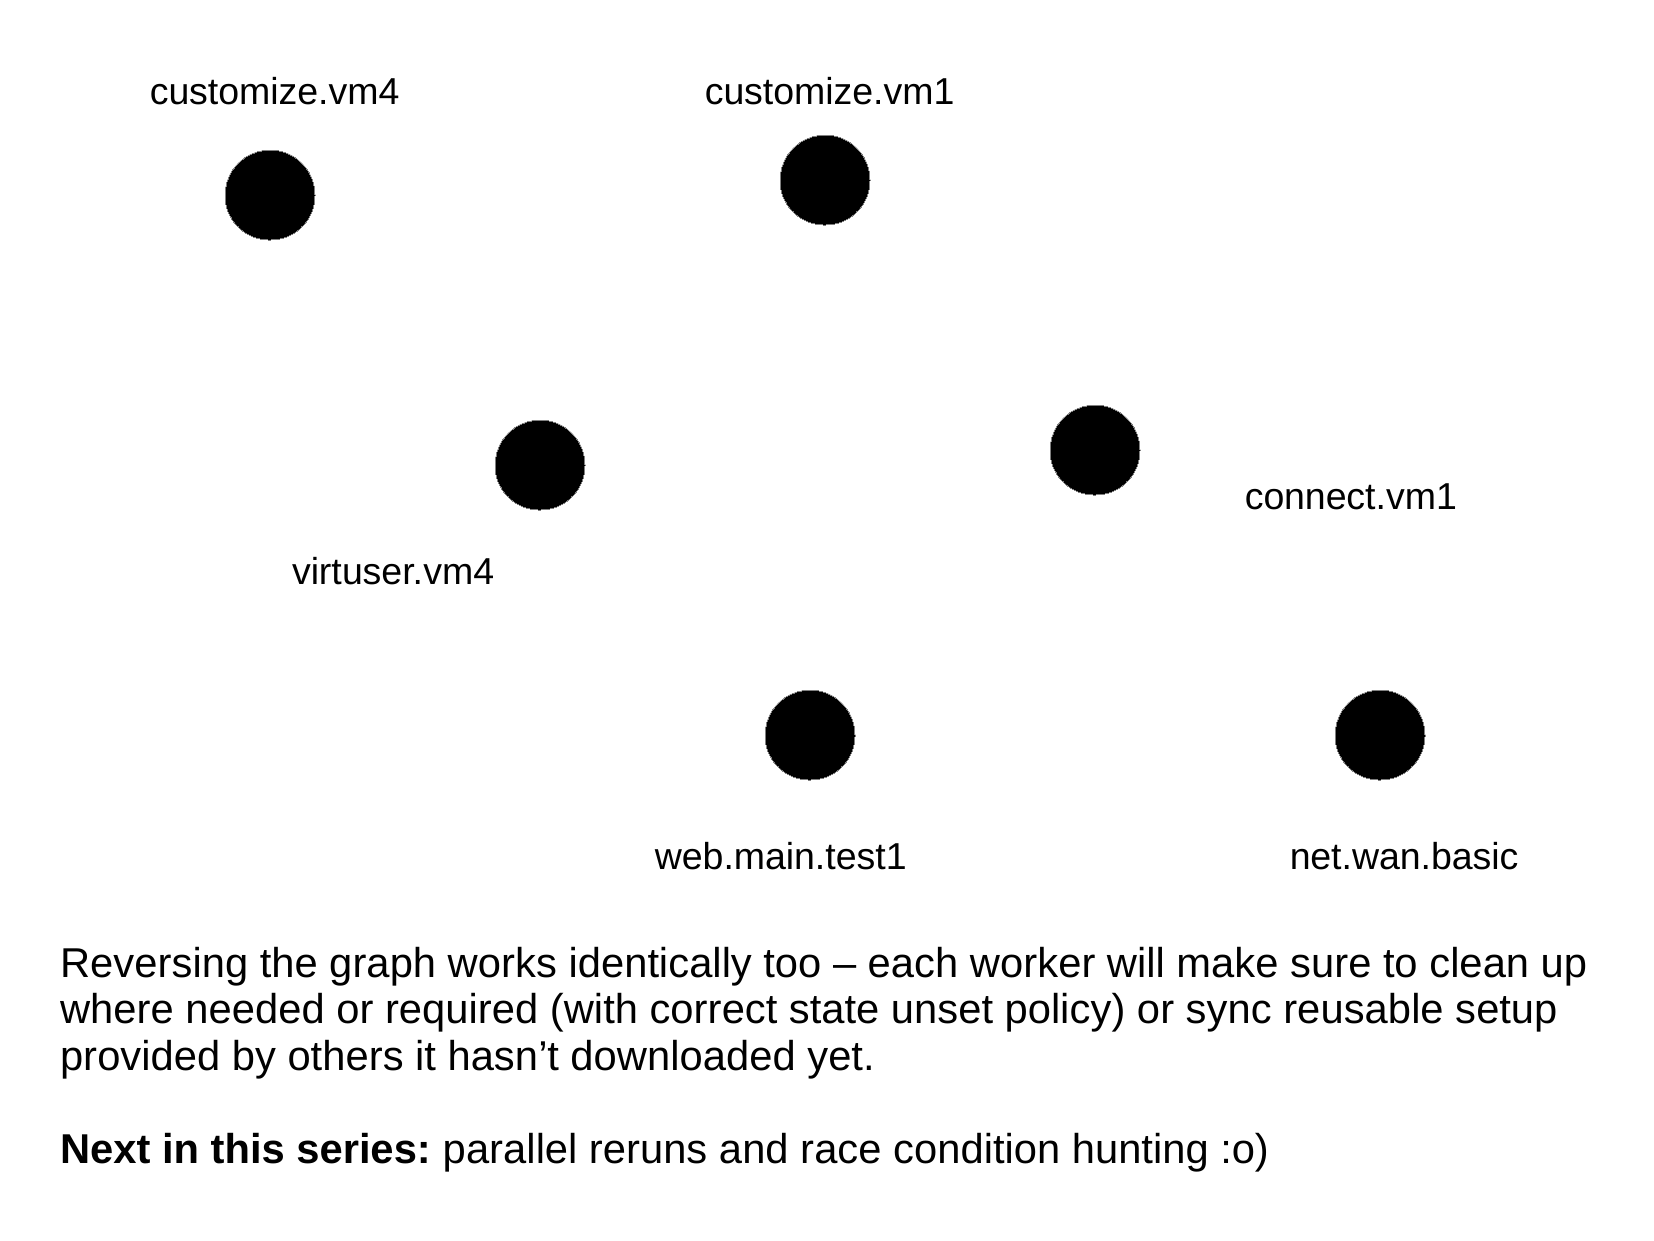

customize.vm4
customize.vm1
connect.vm1
virtuser.vm4
web.main.test1
net.wan.basic
Reversing the graph works identically too – each worker will make sure to clean up where needed or required (with correct state unset policy) or sync reusable setup provided by others it hasn’t downloaded yet.
Next in this series: parallel reruns and race condition hunting :o)